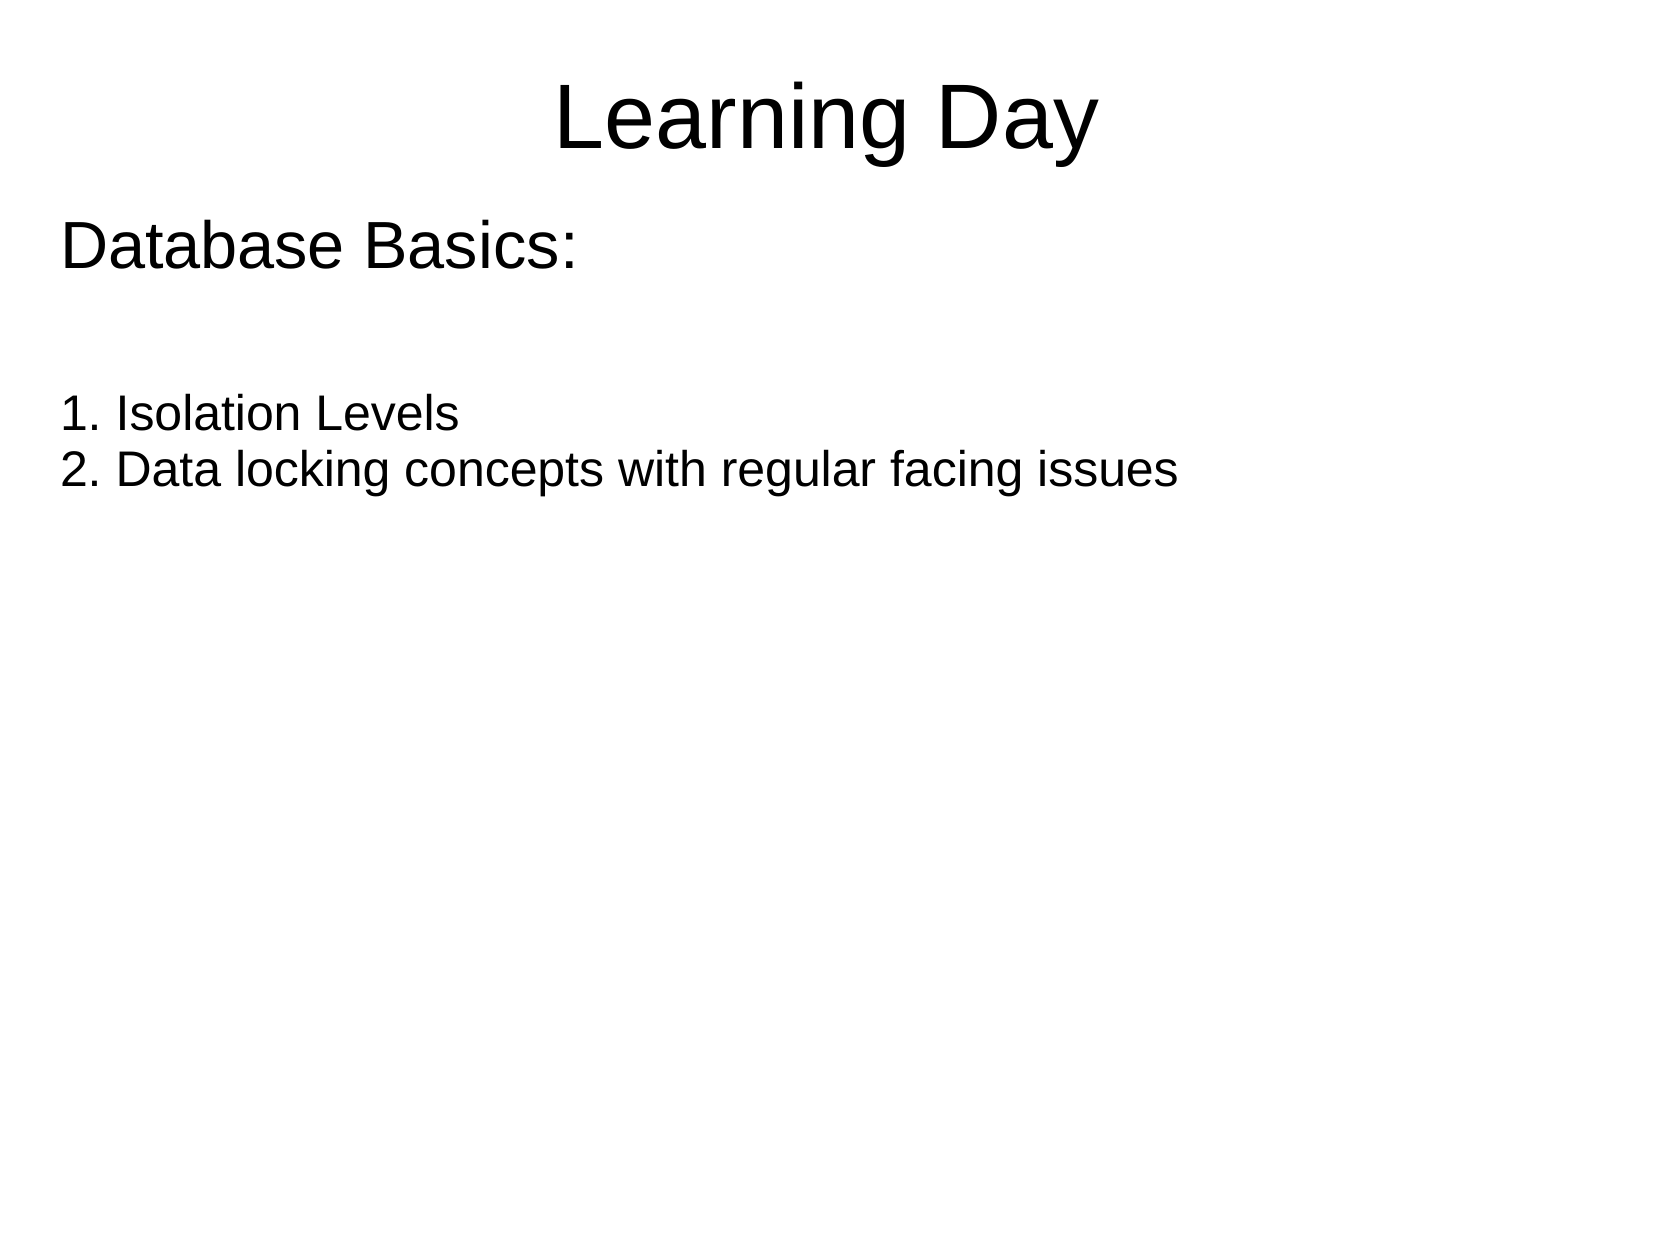

# Learning Day
Database Basics:
1. Isolation Levels
2. Data locking concepts with regular facing issues